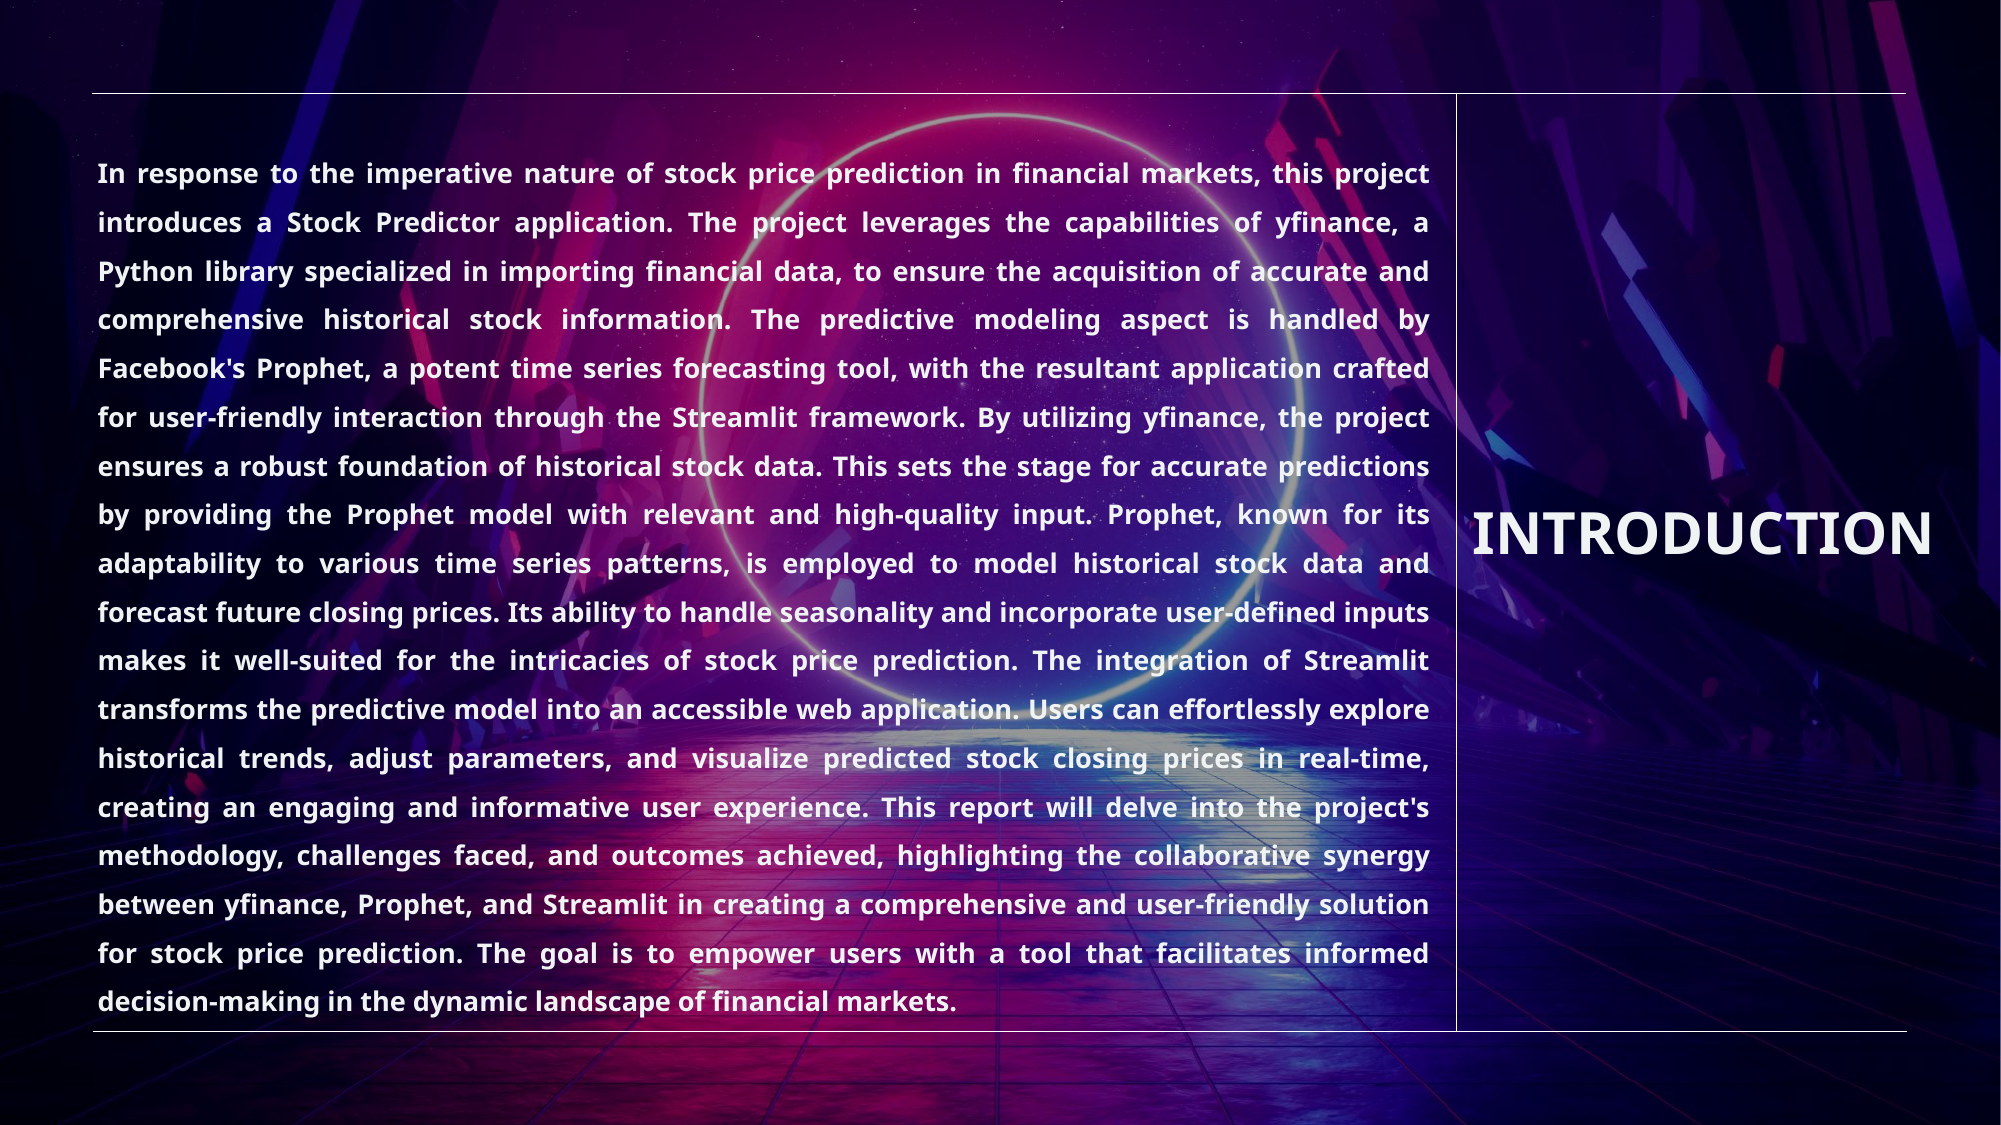

In response to the imperative nature of stock price prediction in financial markets, this project introduces a Stock Predictor application. The project leverages the capabilities of yfinance, a Python library specialized in importing financial data, to ensure the acquisition of accurate and comprehensive historical stock information. The predictive modeling aspect is handled by Facebook's Prophet, a potent time series forecasting tool, with the resultant application crafted for user-friendly interaction through the Streamlit framework. By utilizing yfinance, the project ensures a robust foundation of historical stock data. This sets the stage for accurate predictions by providing the Prophet model with relevant and high-quality input. Prophet, known for its adaptability to various time series patterns, is employed to model historical stock data and forecast future closing prices. Its ability to handle seasonality and incorporate user-defined inputs makes it well-suited for the intricacies of stock price prediction. The integration of Streamlit transforms the predictive model into an accessible web application. Users can effortlessly explore historical trends, adjust parameters, and visualize predicted stock closing prices in real-time, creating an engaging and informative user experience. This report will delve into the project's methodology, challenges faced, and outcomes achieved, highlighting the collaborative synergy between yfinance, Prophet, and Streamlit in creating a comprehensive and user-friendly solution for stock price prediction. The goal is to empower users with a tool that facilitates informed decision-making in the dynamic landscape of financial markets.
INTRODUCTION